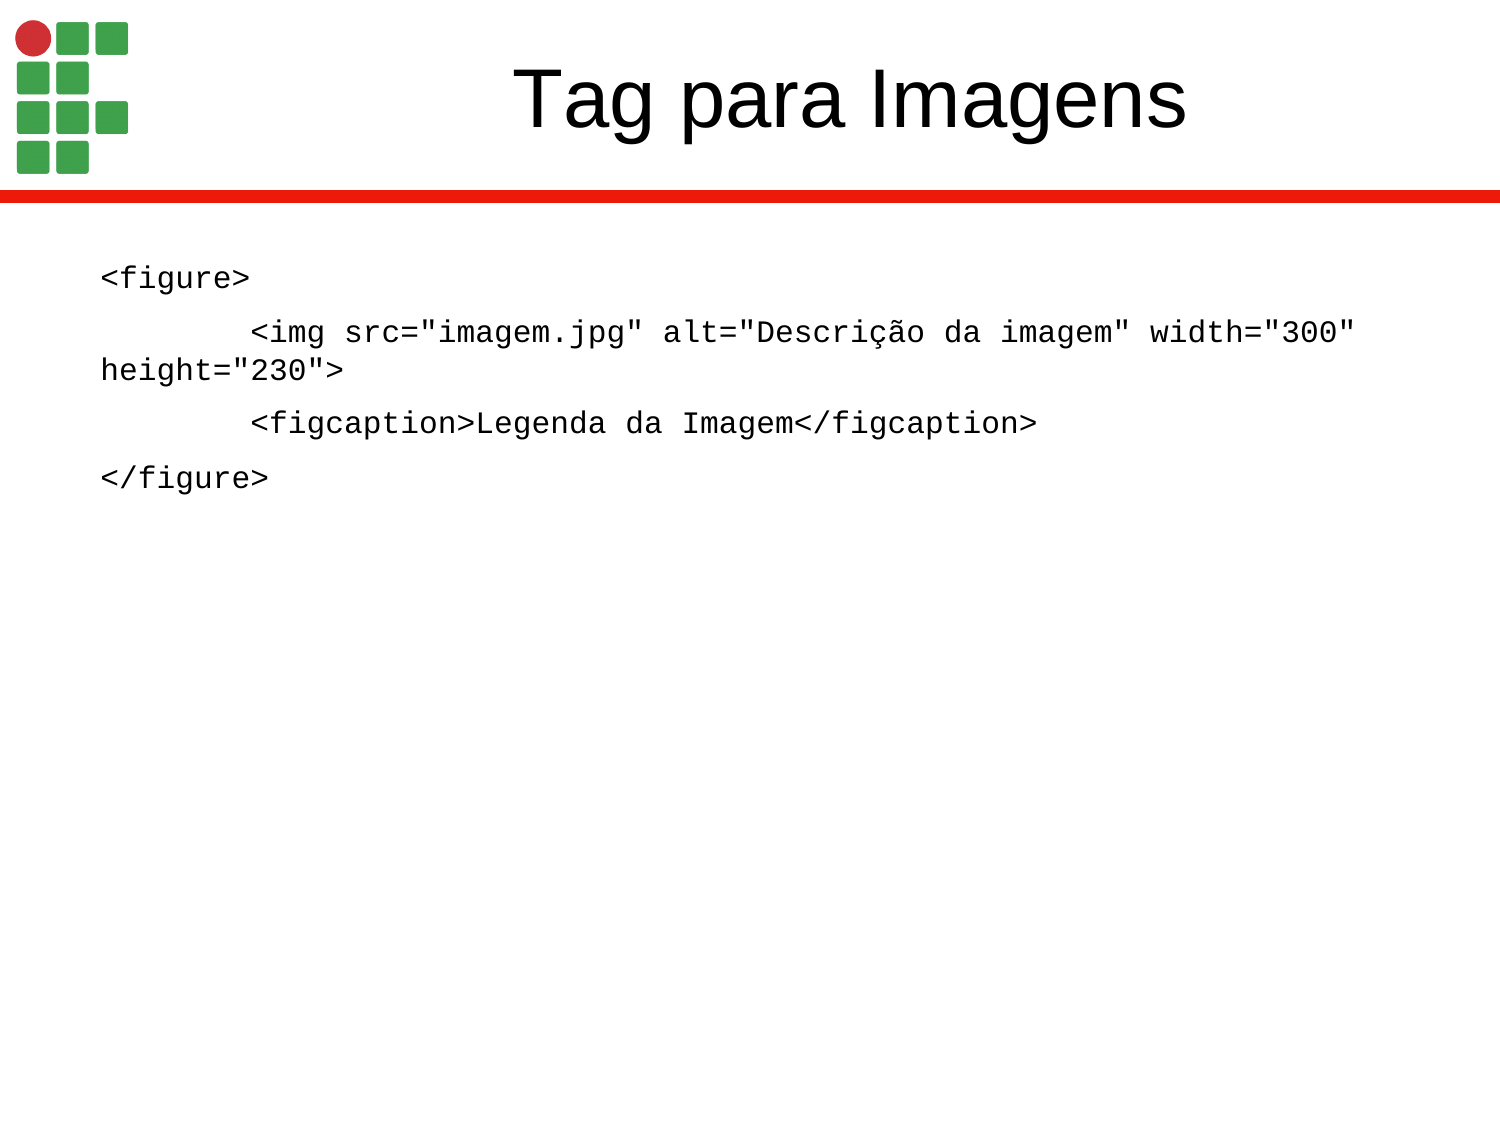

# Tag para Imagens
<figure>
 <img src="imagem.jpg" alt="Descrição da imagem" width="300" height="230">
 <figcaption>Legenda da Imagem</figcaption>
</figure>